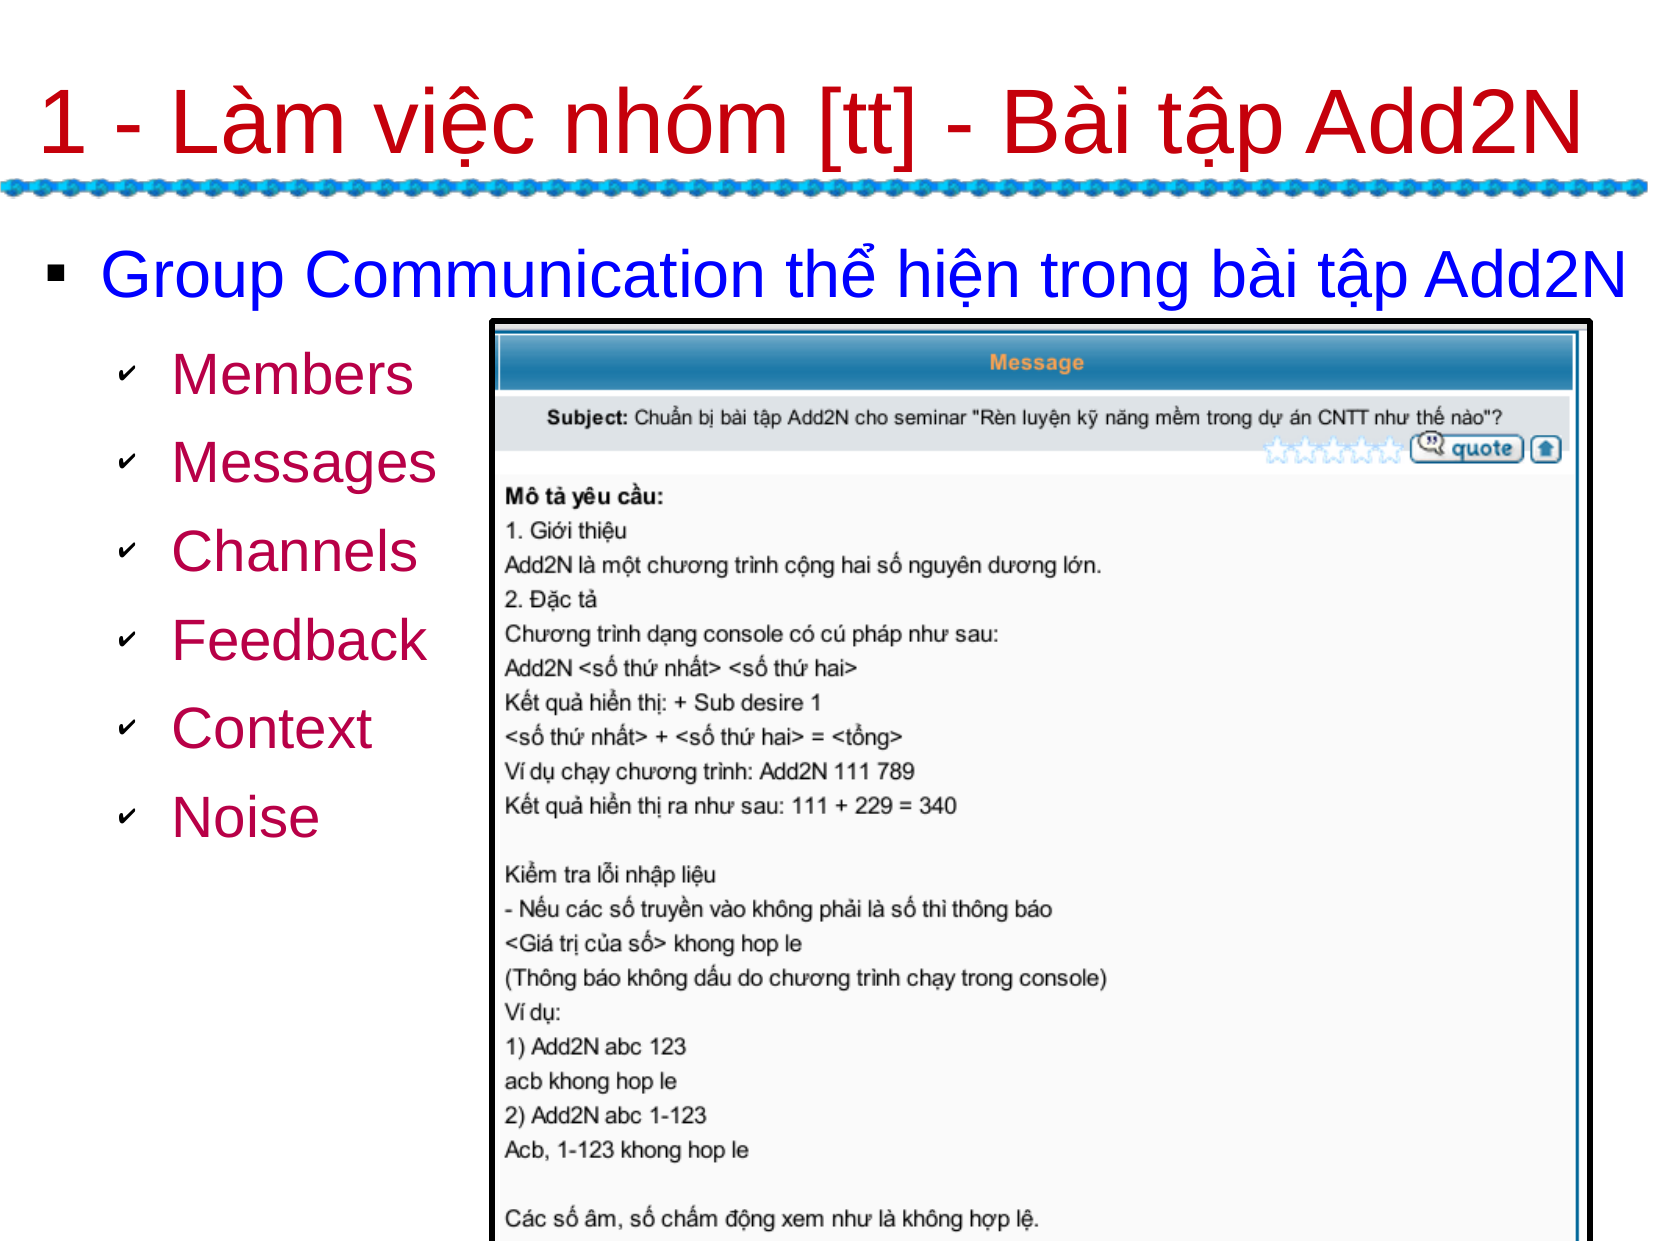

# 1 - Làm việc nhóm [tt] - Bài tập Add2N
Group Communication thể hiện trong bài tập Add2N
Members
Messages
Channels
Feedback
Context
Noise